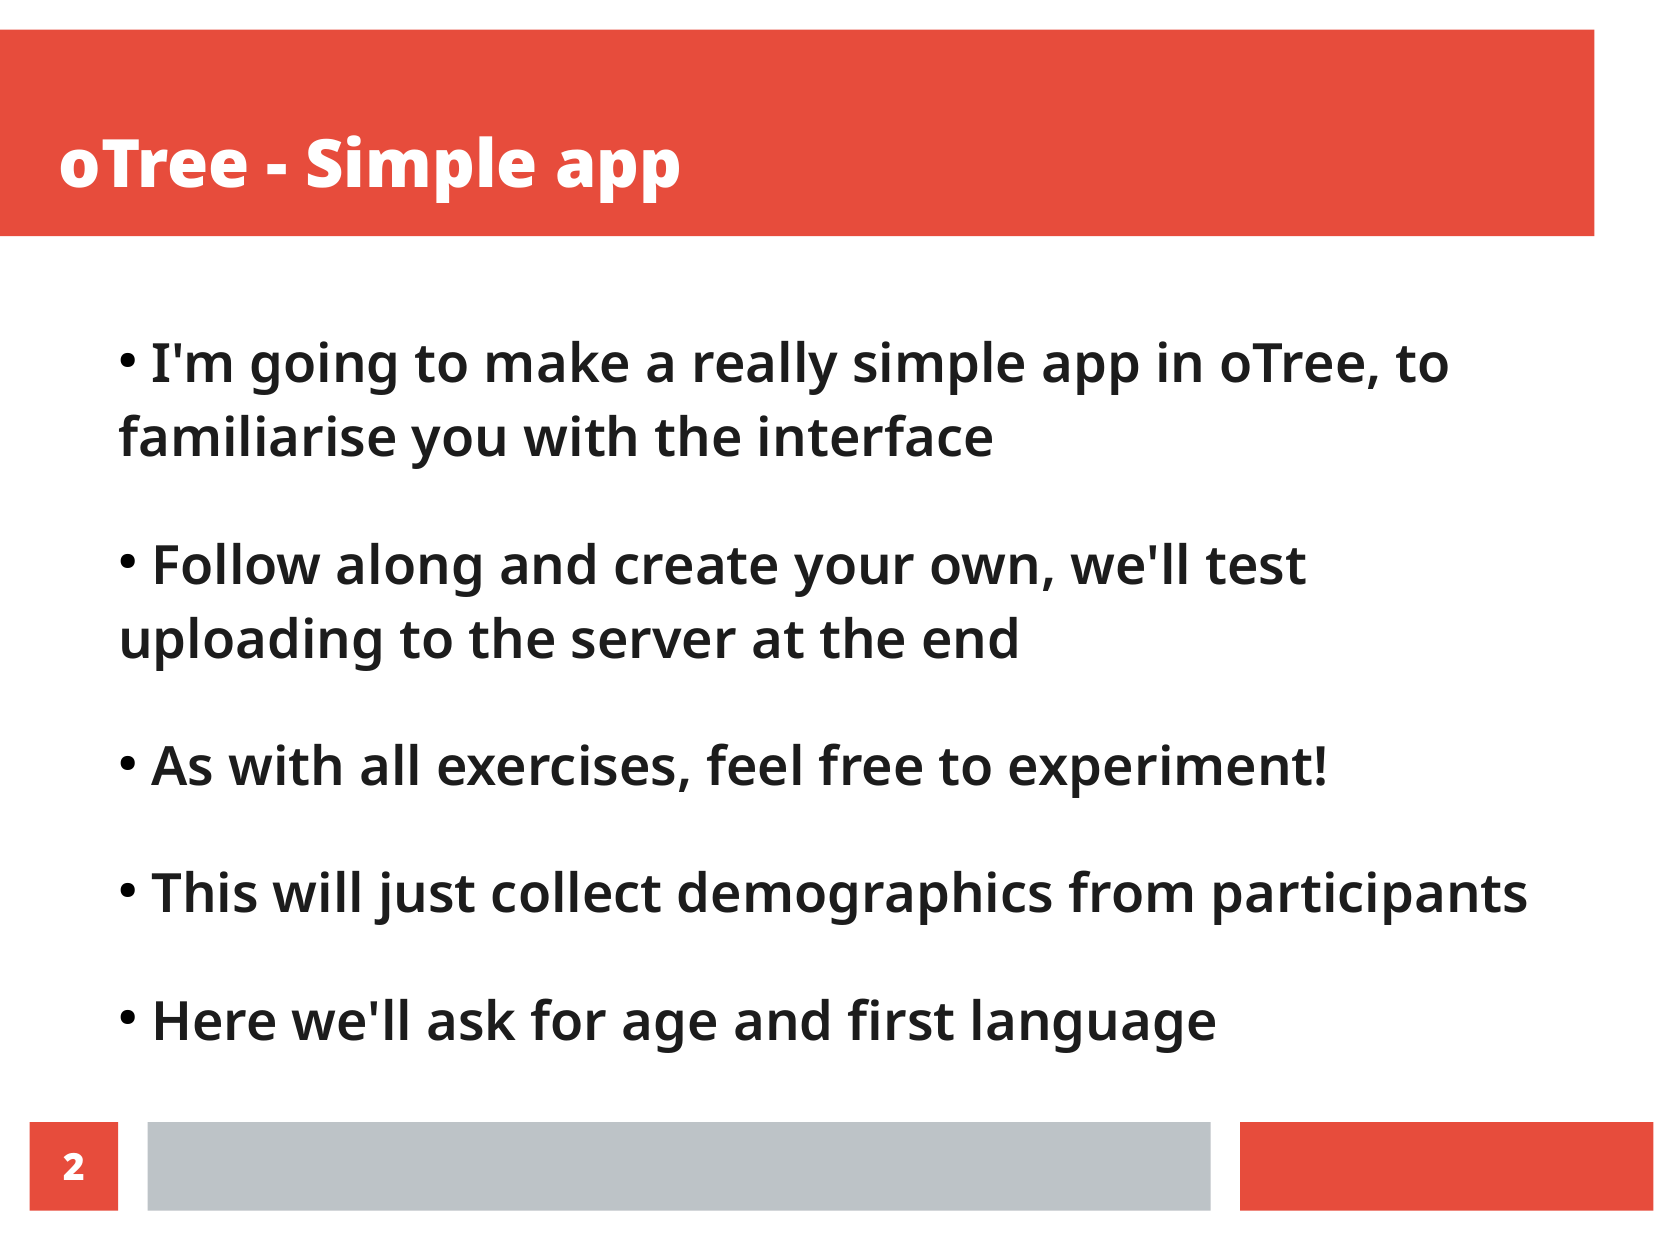

# oTree - Simple app
 I'm going to make a really simple app in oTree, to familiarise you with the interface
 Follow along and create your own, we'll test uploading to the server at the end
 As with all exercises, feel free to experiment!
 This will just collect demographics from participants
 Here we'll ask for age and first language
2